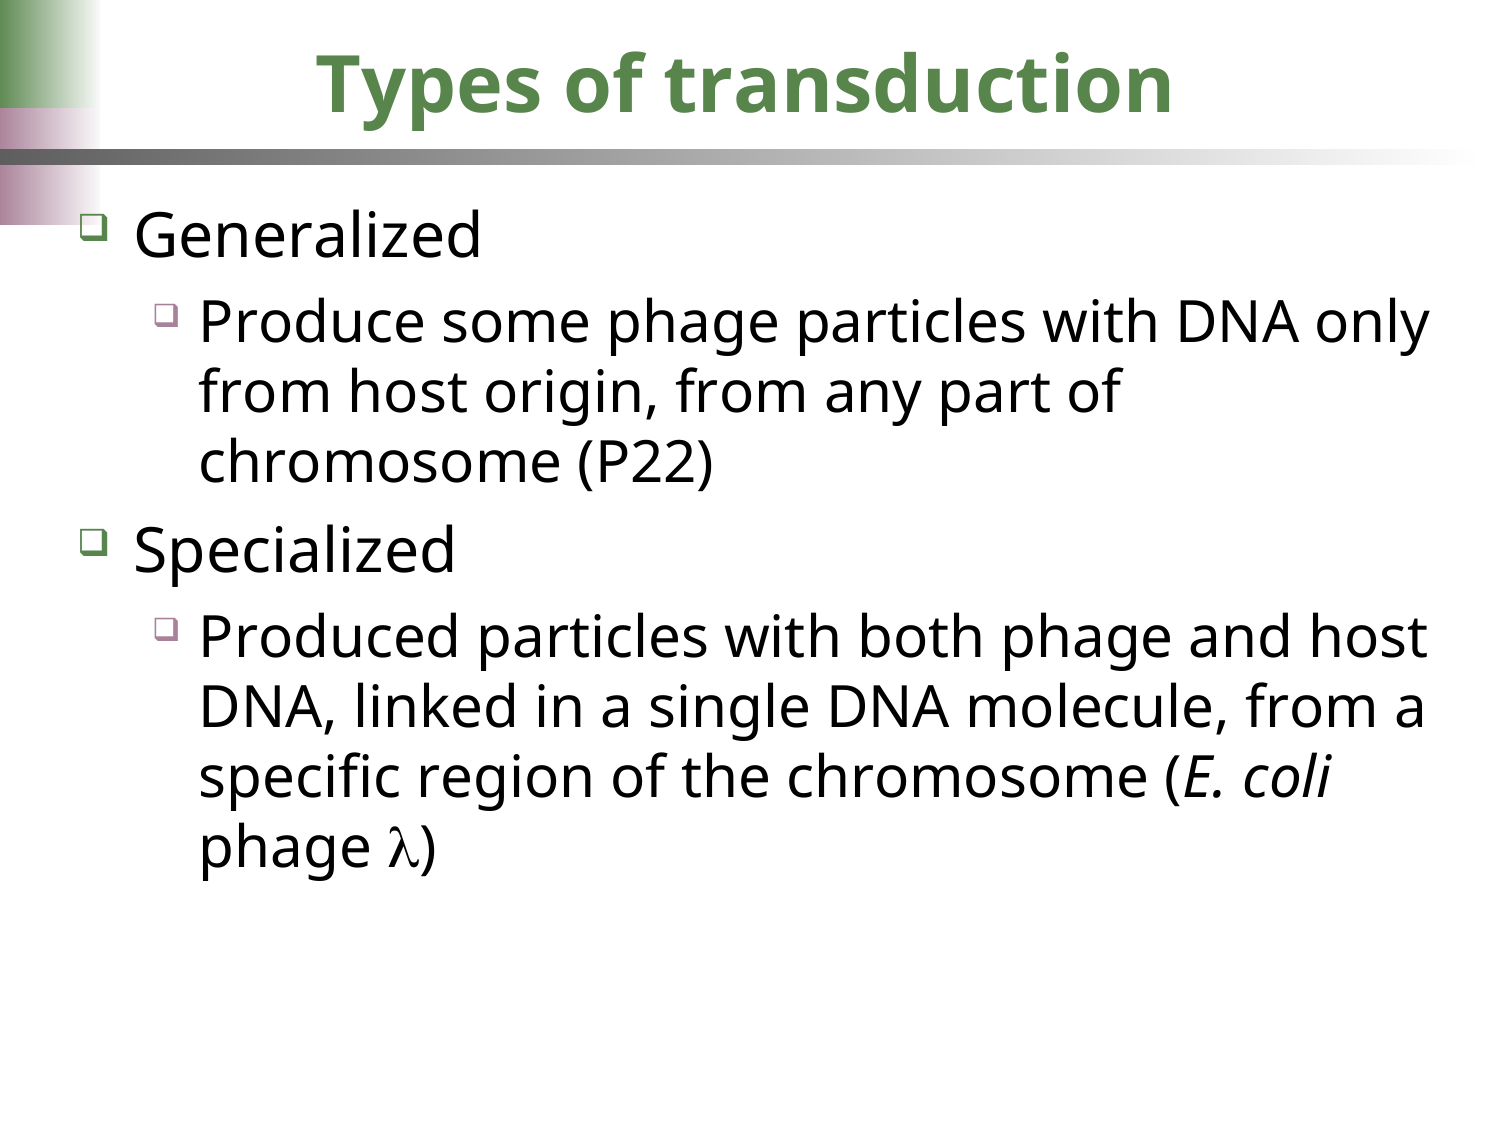

# Types of transduction
Generalized
Produce some phage particles with DNA only from host origin, from any part of chromosome (P22)
Specialized
Produced particles with both phage and host DNA, linked in a single DNA molecule, from a specific region of the chromosome (E. coli phage )